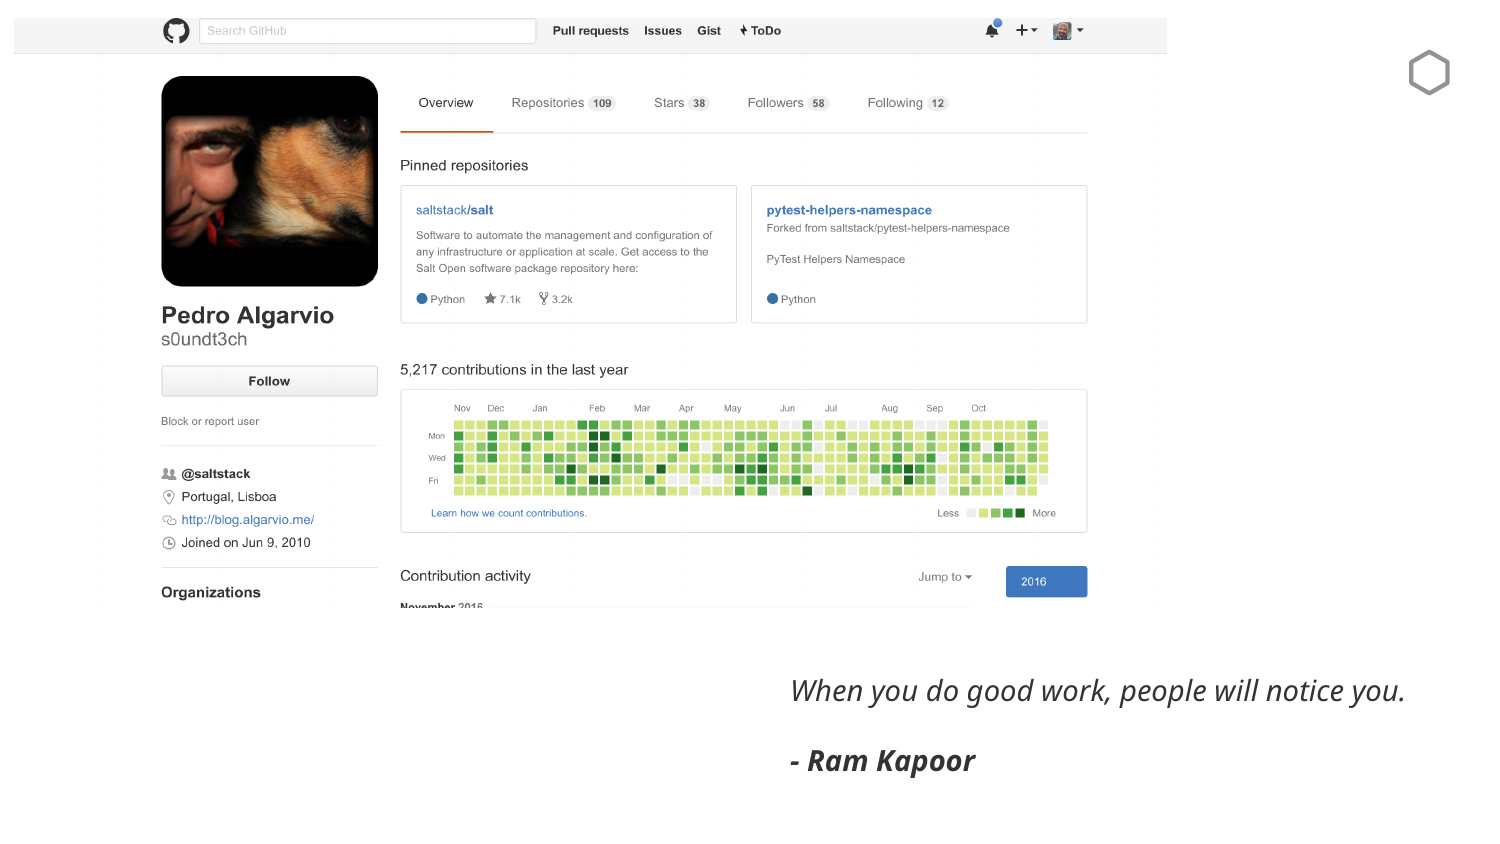

When you do good work, people will notice you.
- Ram Kapoor